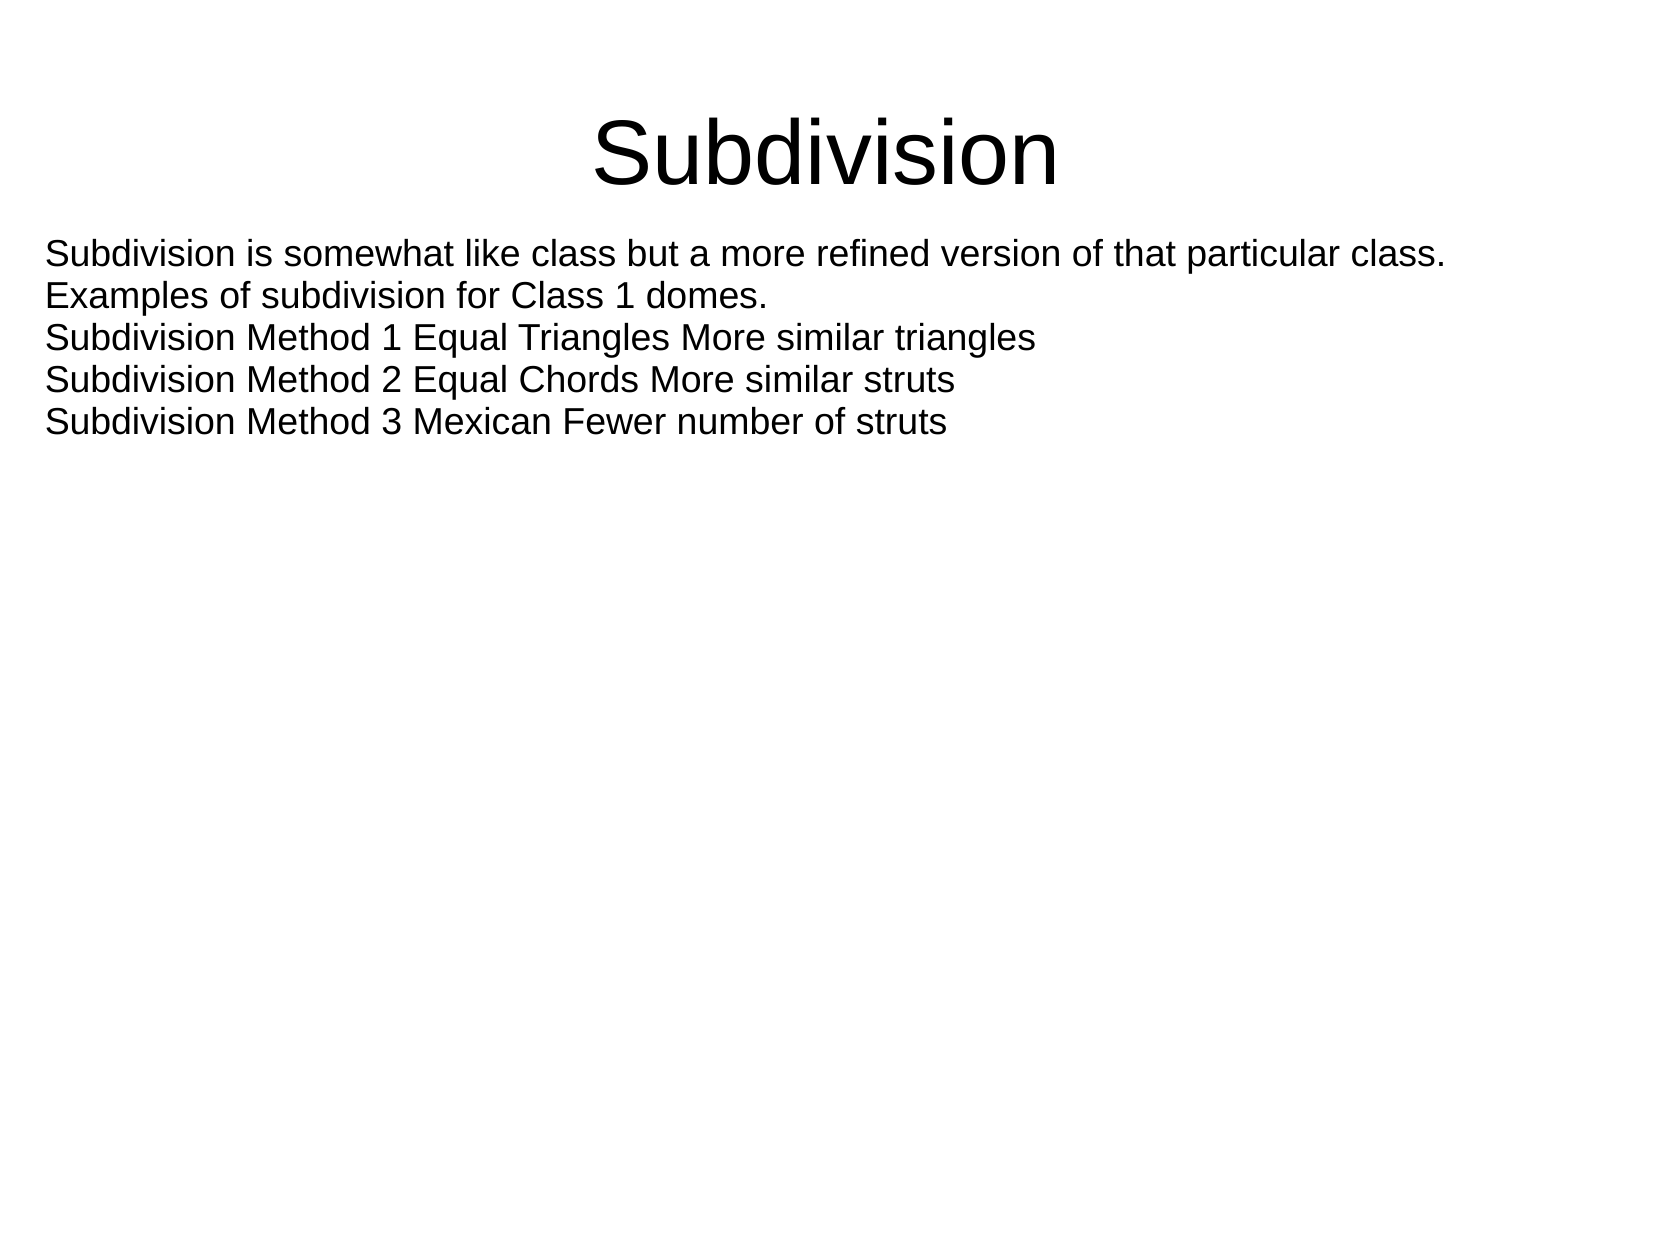

# Subdivision
Subdivision is somewhat like class but a more refined version of that particular class.
Examples of subdivision for Class 1 domes.
Subdivision Method 1 Equal Triangles More similar triangles
Subdivision Method 2 Equal Chords More similar struts
Subdivision Method 3 Mexican Fewer number of struts